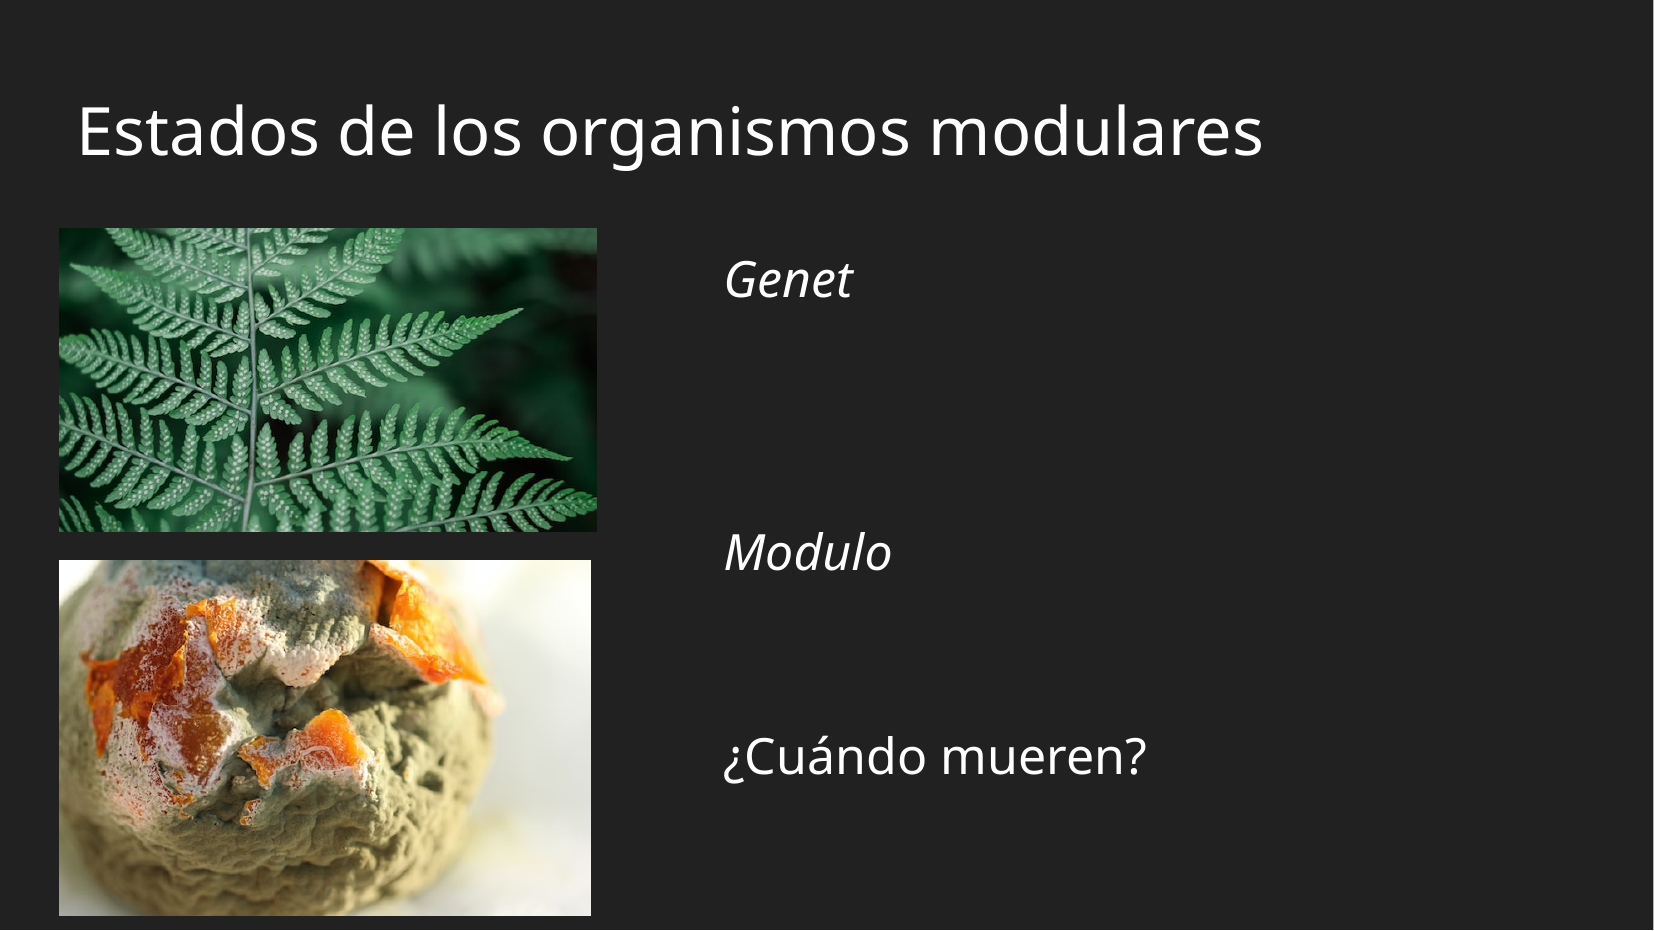

# Estados de los organismos modulares
Genet
Modulo
¿Cuándo mueren?